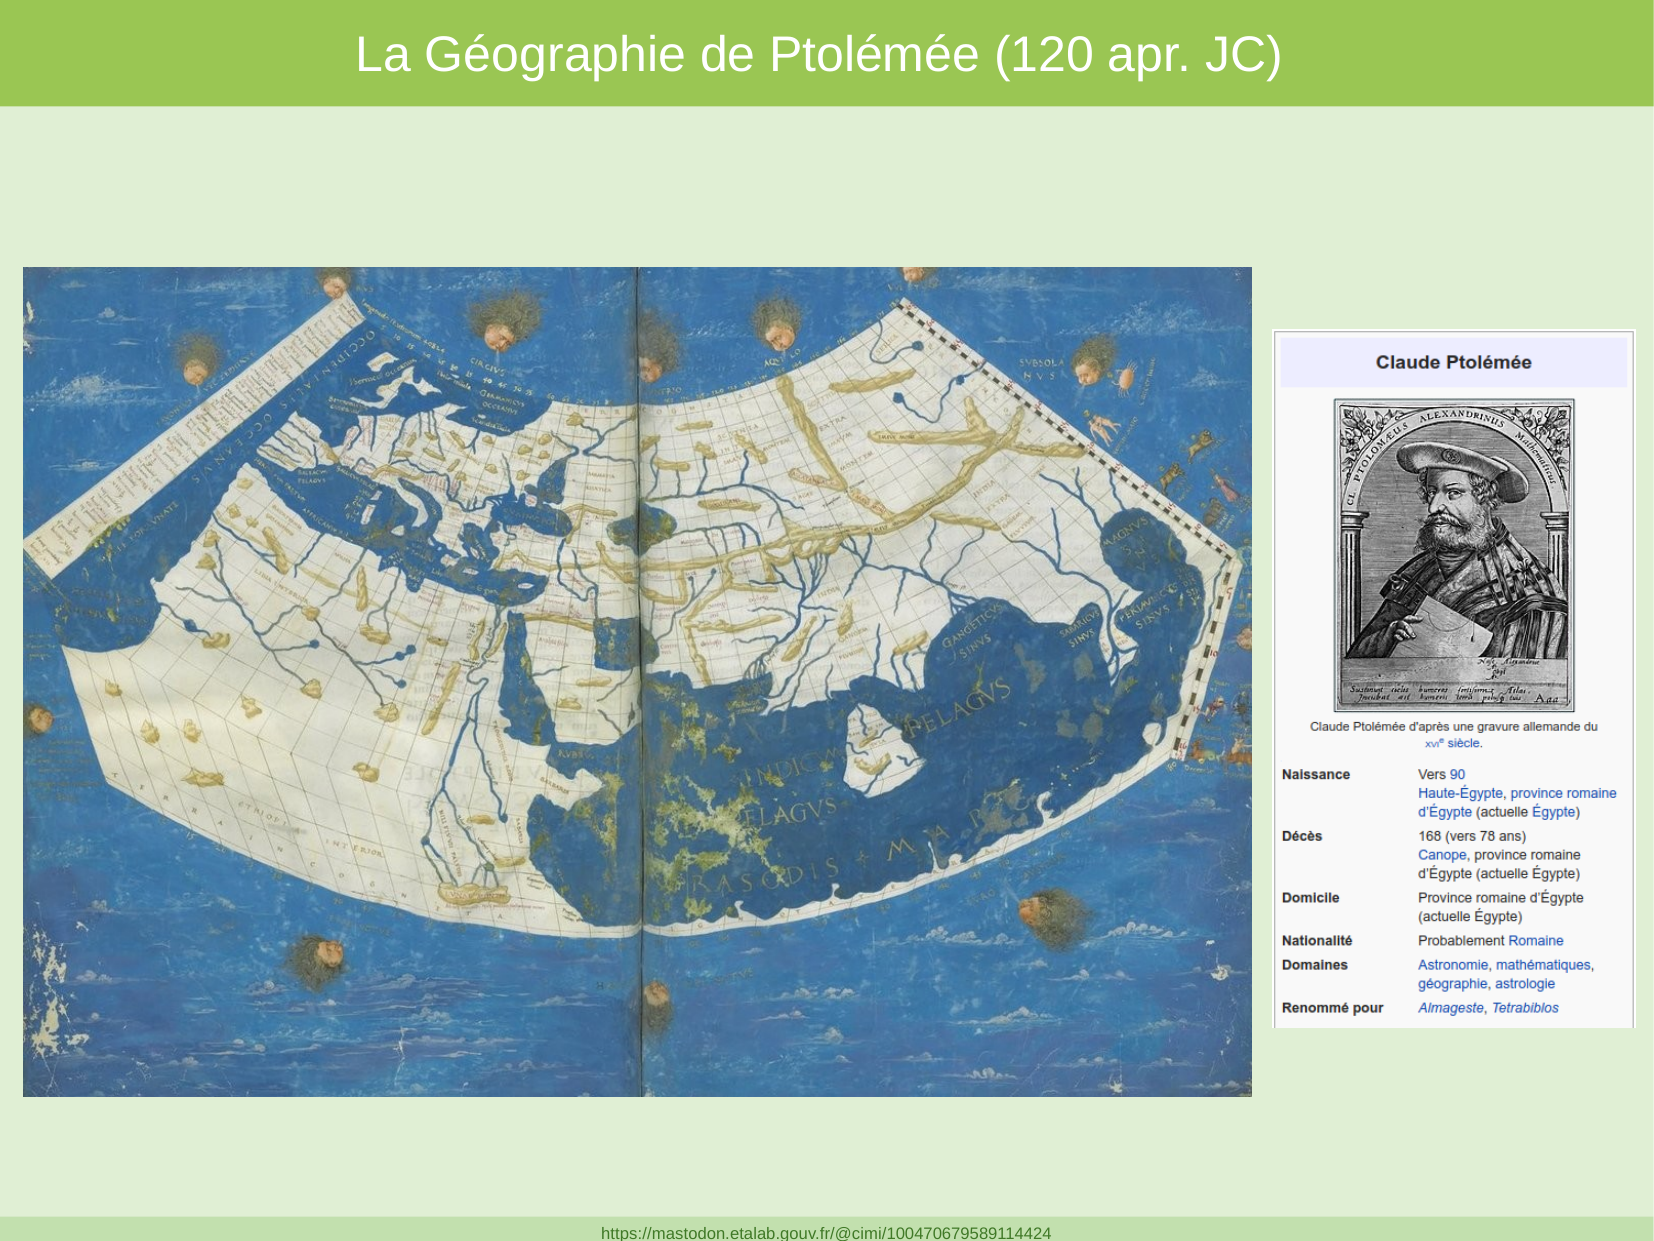

# La Géographie de Ptolémée (120 apr. JC)
https://mastodon.etalab.gouv.fr/@cimi/100470679589114424